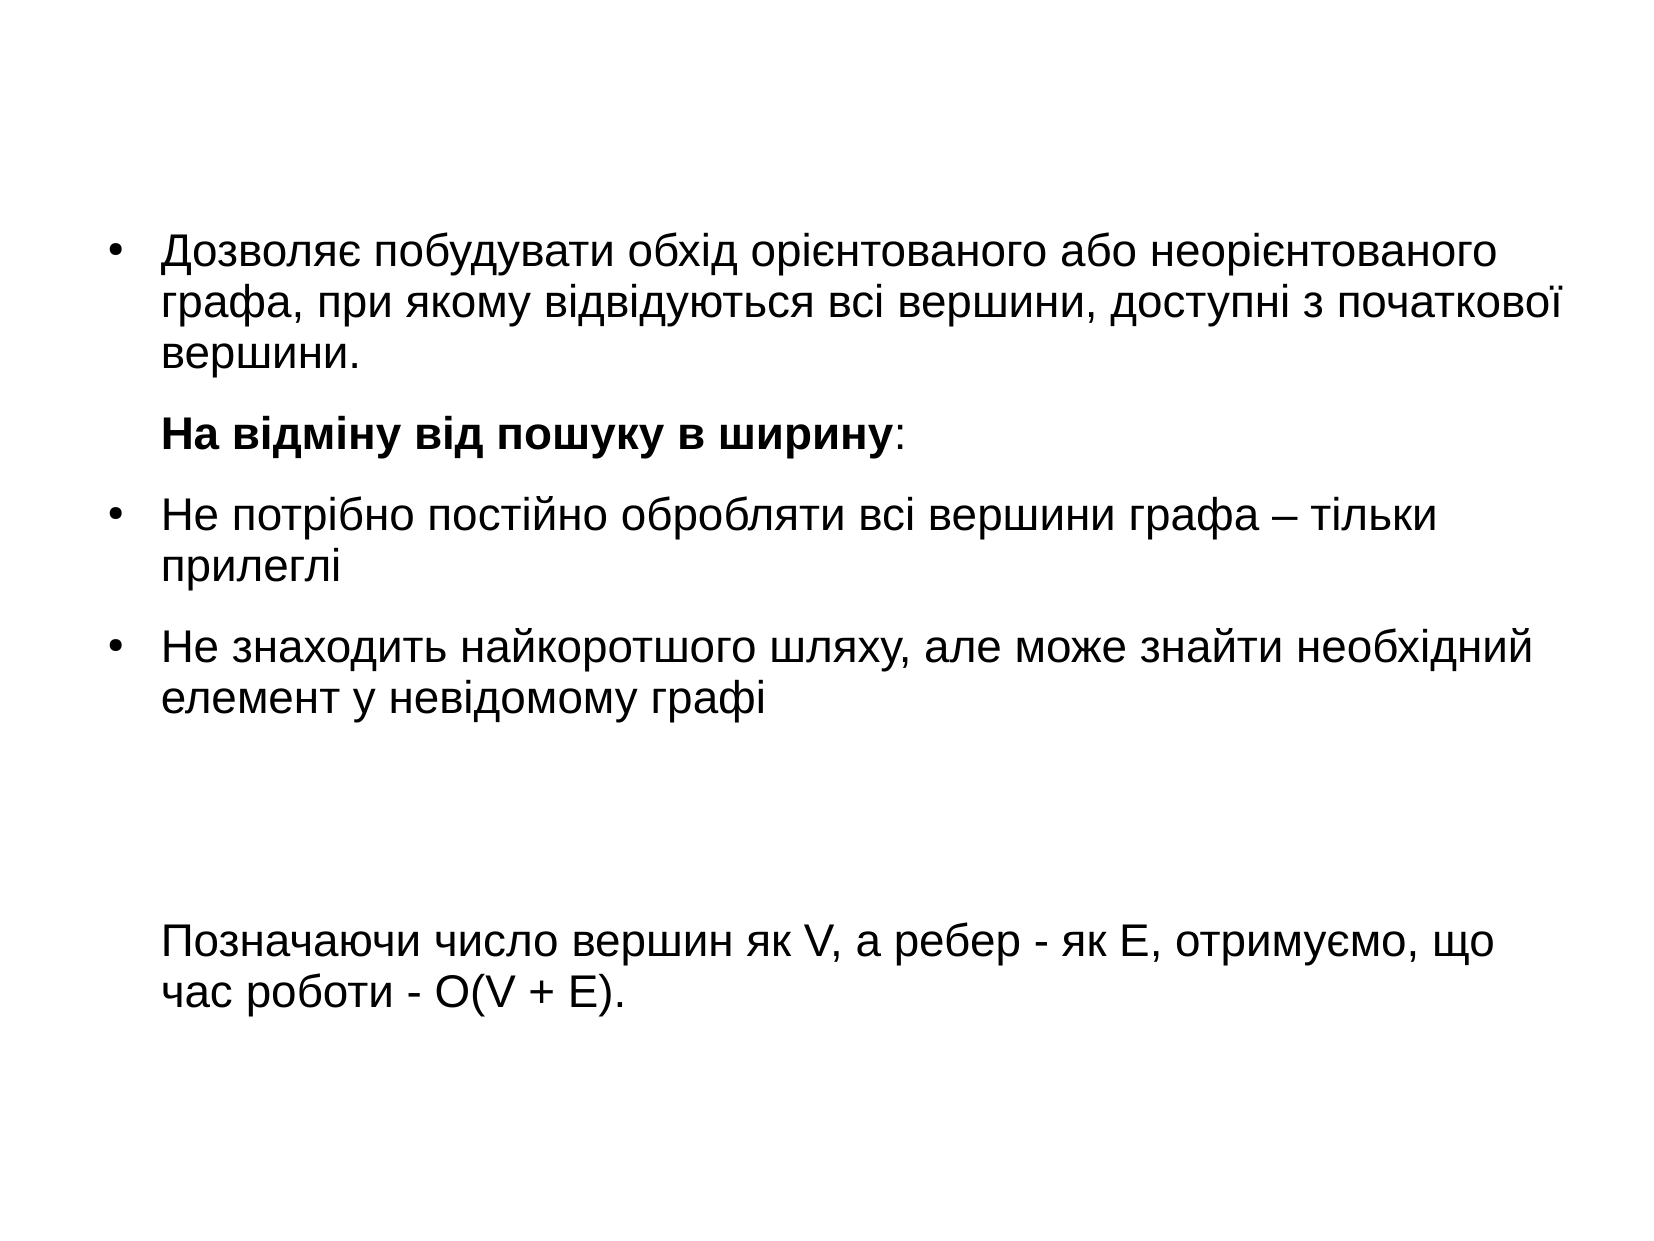

# Дозволяє побудувати обхід орієнтованого або неорієнтованого графа, при якому відвідуються всі вершини, доступні з початкової вершини.
На відміну від пошуку в ширину:
Не потрібно постійно обробляти всі вершини графа – тільки прилеглі
Не знаходить найкоротшого шляху, але може знайти необхідний елемент у невідомому графі
Позначаючи число вершин як V, а ребер - як E, отримуємо, що час роботи - O(V + E).